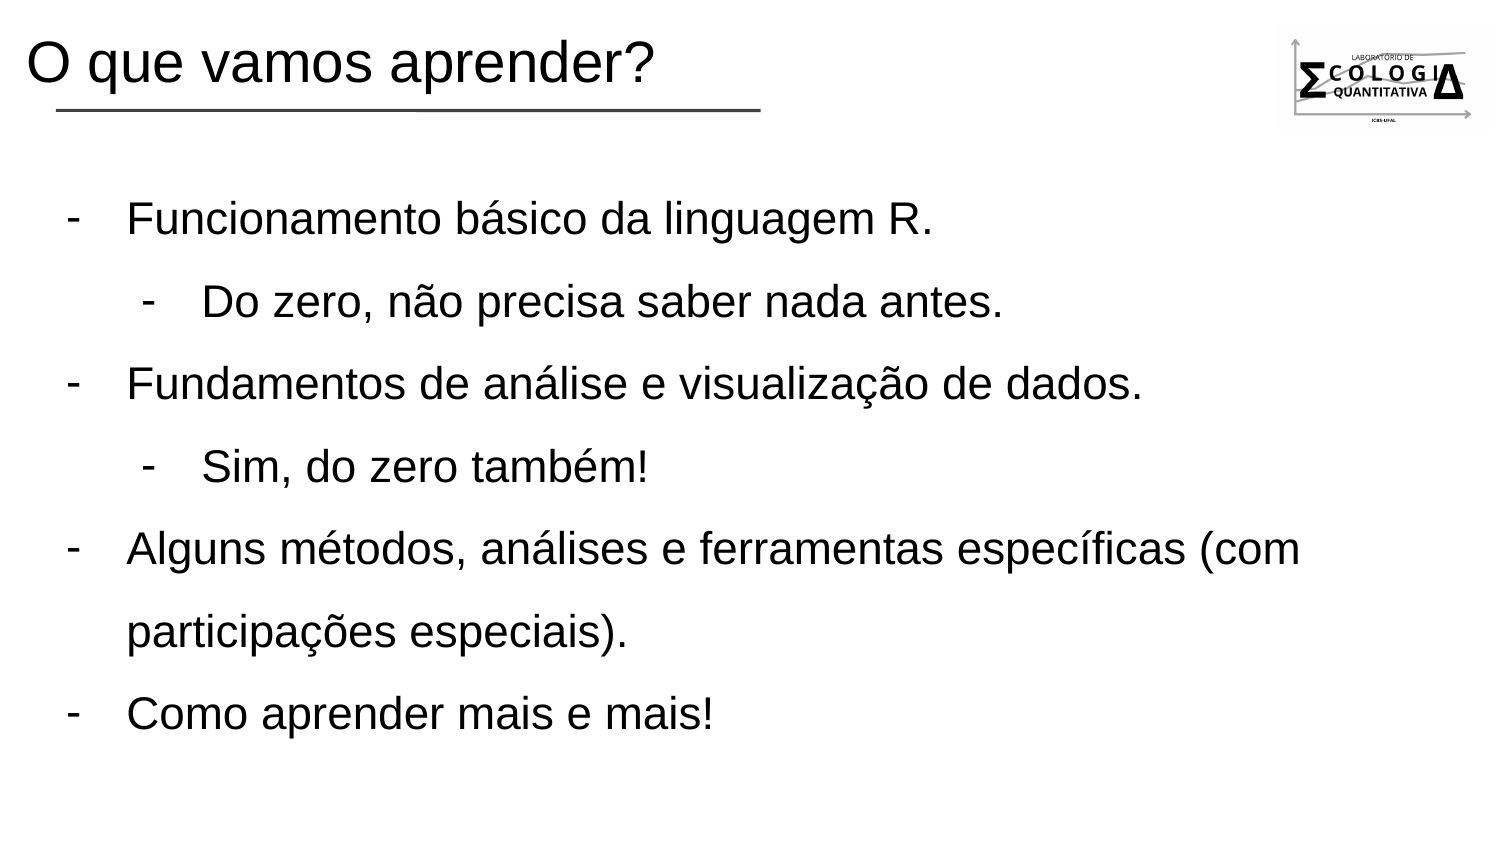

O que vamos aprender?
Funcionamento básico da linguagem R.
Do zero, não precisa saber nada antes.
Fundamentos de análise e visualização de dados.
Sim, do zero também!
Alguns métodos, análises e ferramentas específicas (com participações especiais).
Como aprender mais e mais!